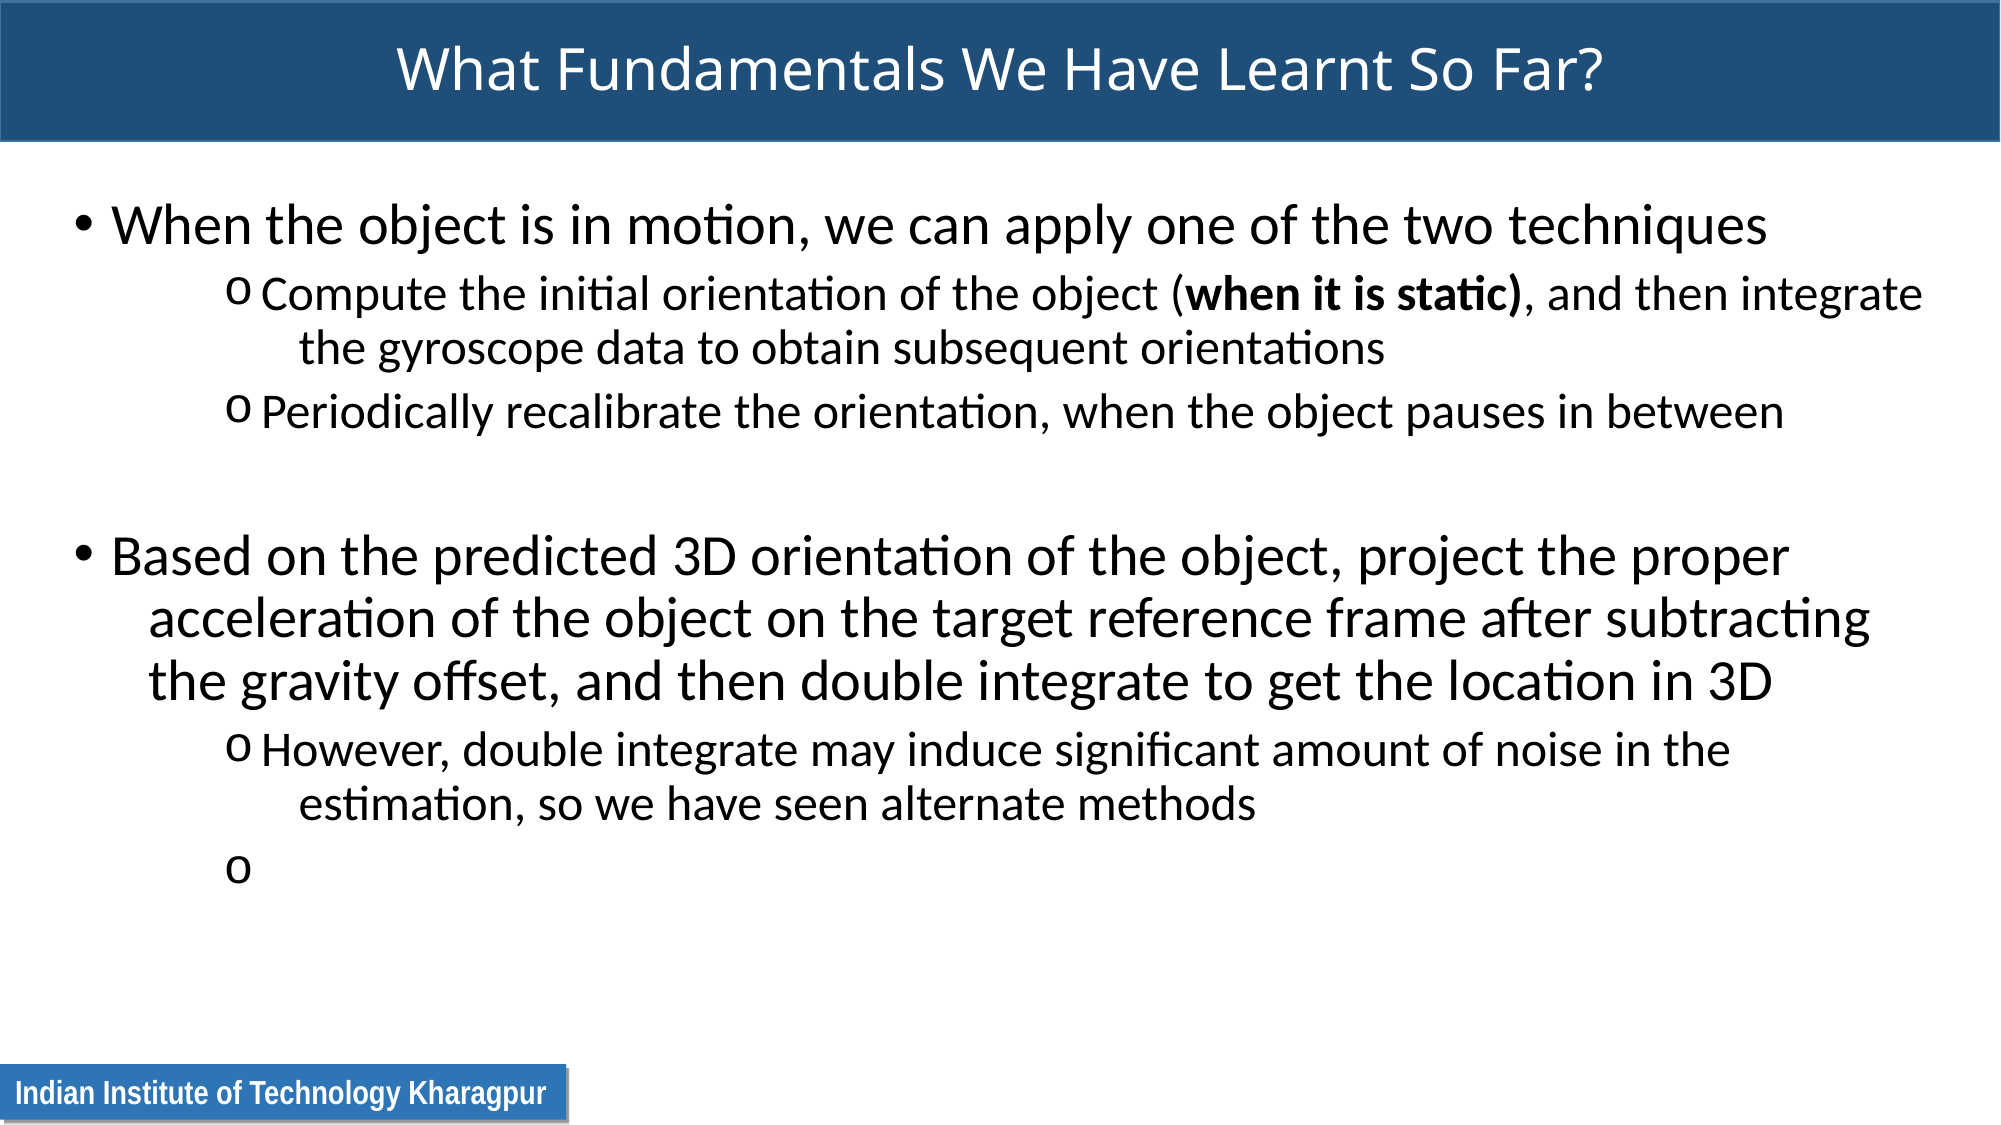

What Fundamentals We Have Learnt So Far?
# When the object is in motion, we can apply one of the two techniques
Compute the initial orientation of the object (when it is static), and then integrate the gyroscope data to obtain subsequent orientations
Periodically recalibrate the orientation, when the object pauses in between
Based on the predicted 3D orientation of the object, project the proper acceleration of the object on the target reference frame after subtracting the gravity offset, and then double integrate to get the location in 3D
However, double integrate may induce significant amount of noise in the estimation, so we have seen alternate methods